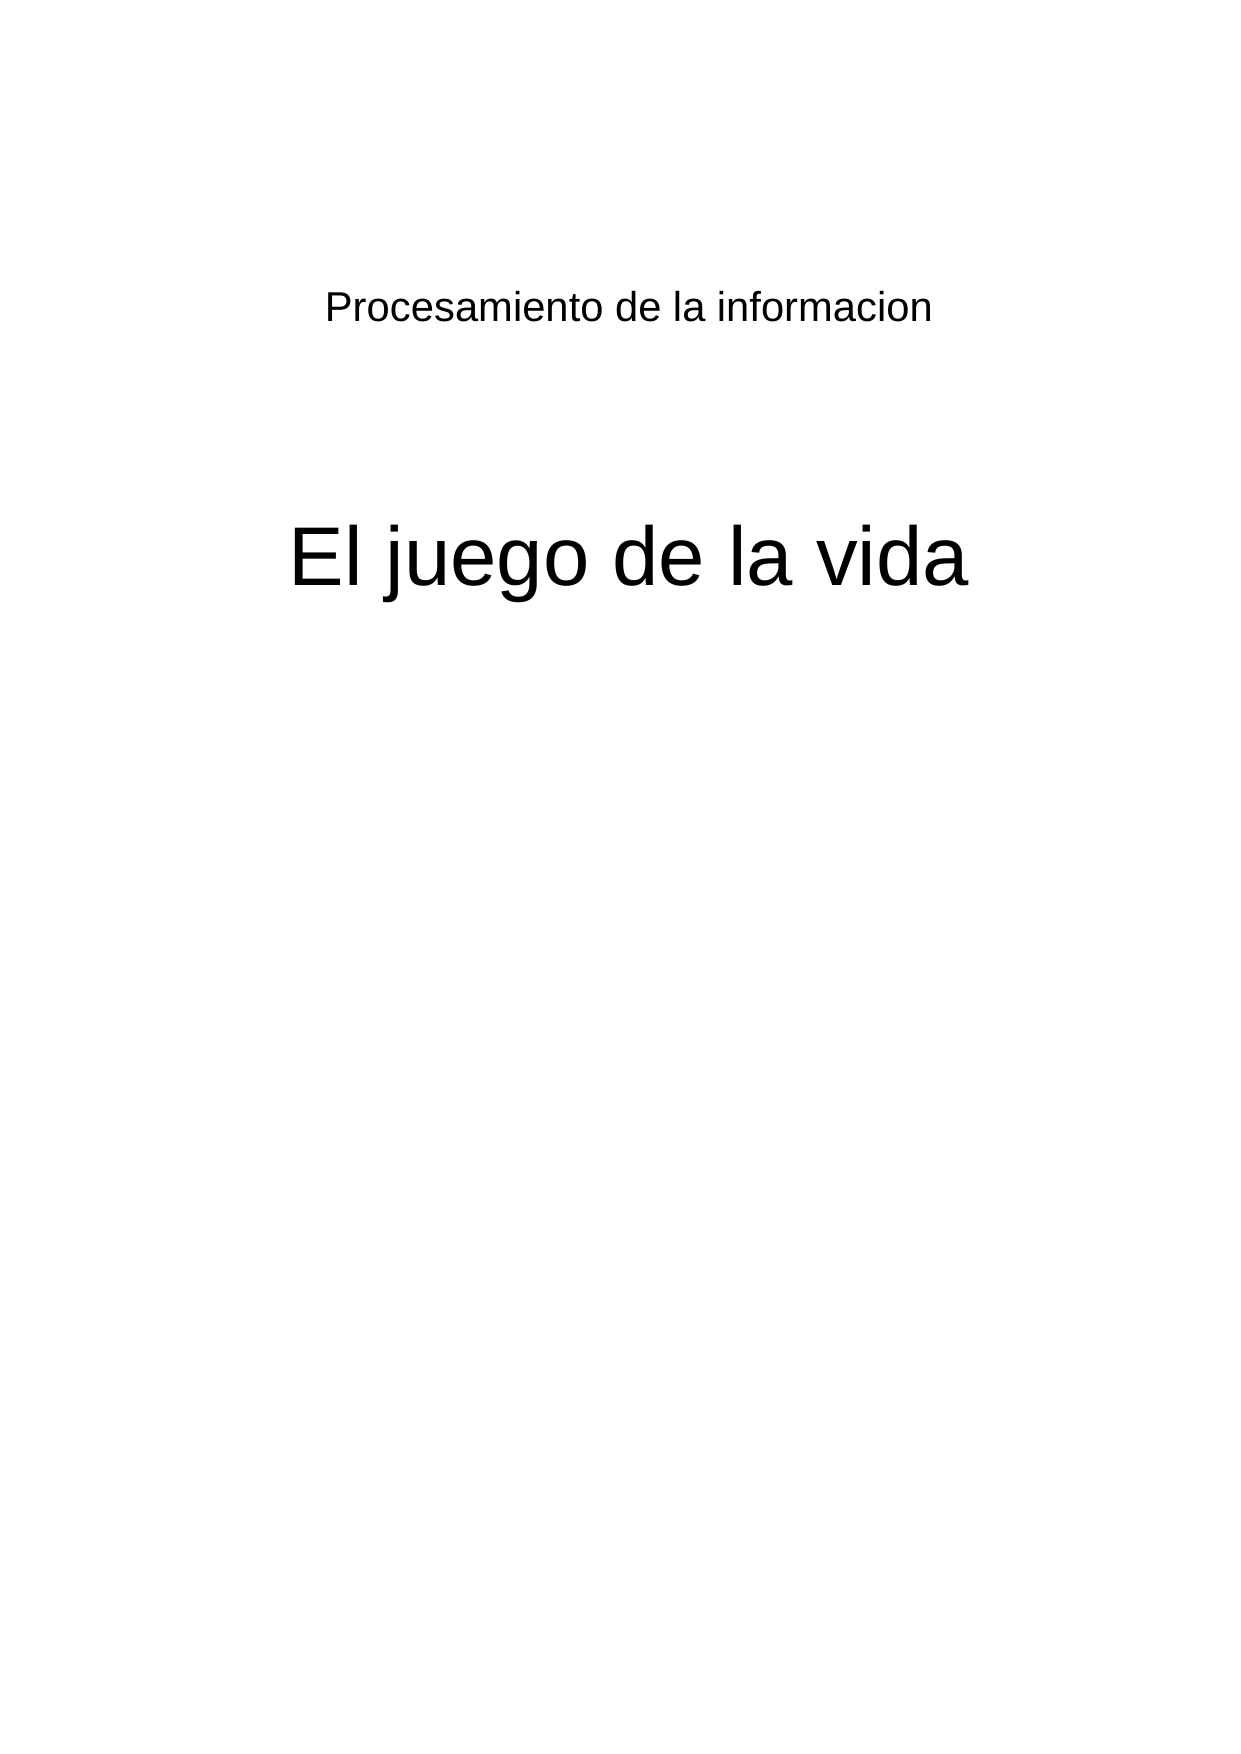

# Procesamiento de la informacion El juego de la vida